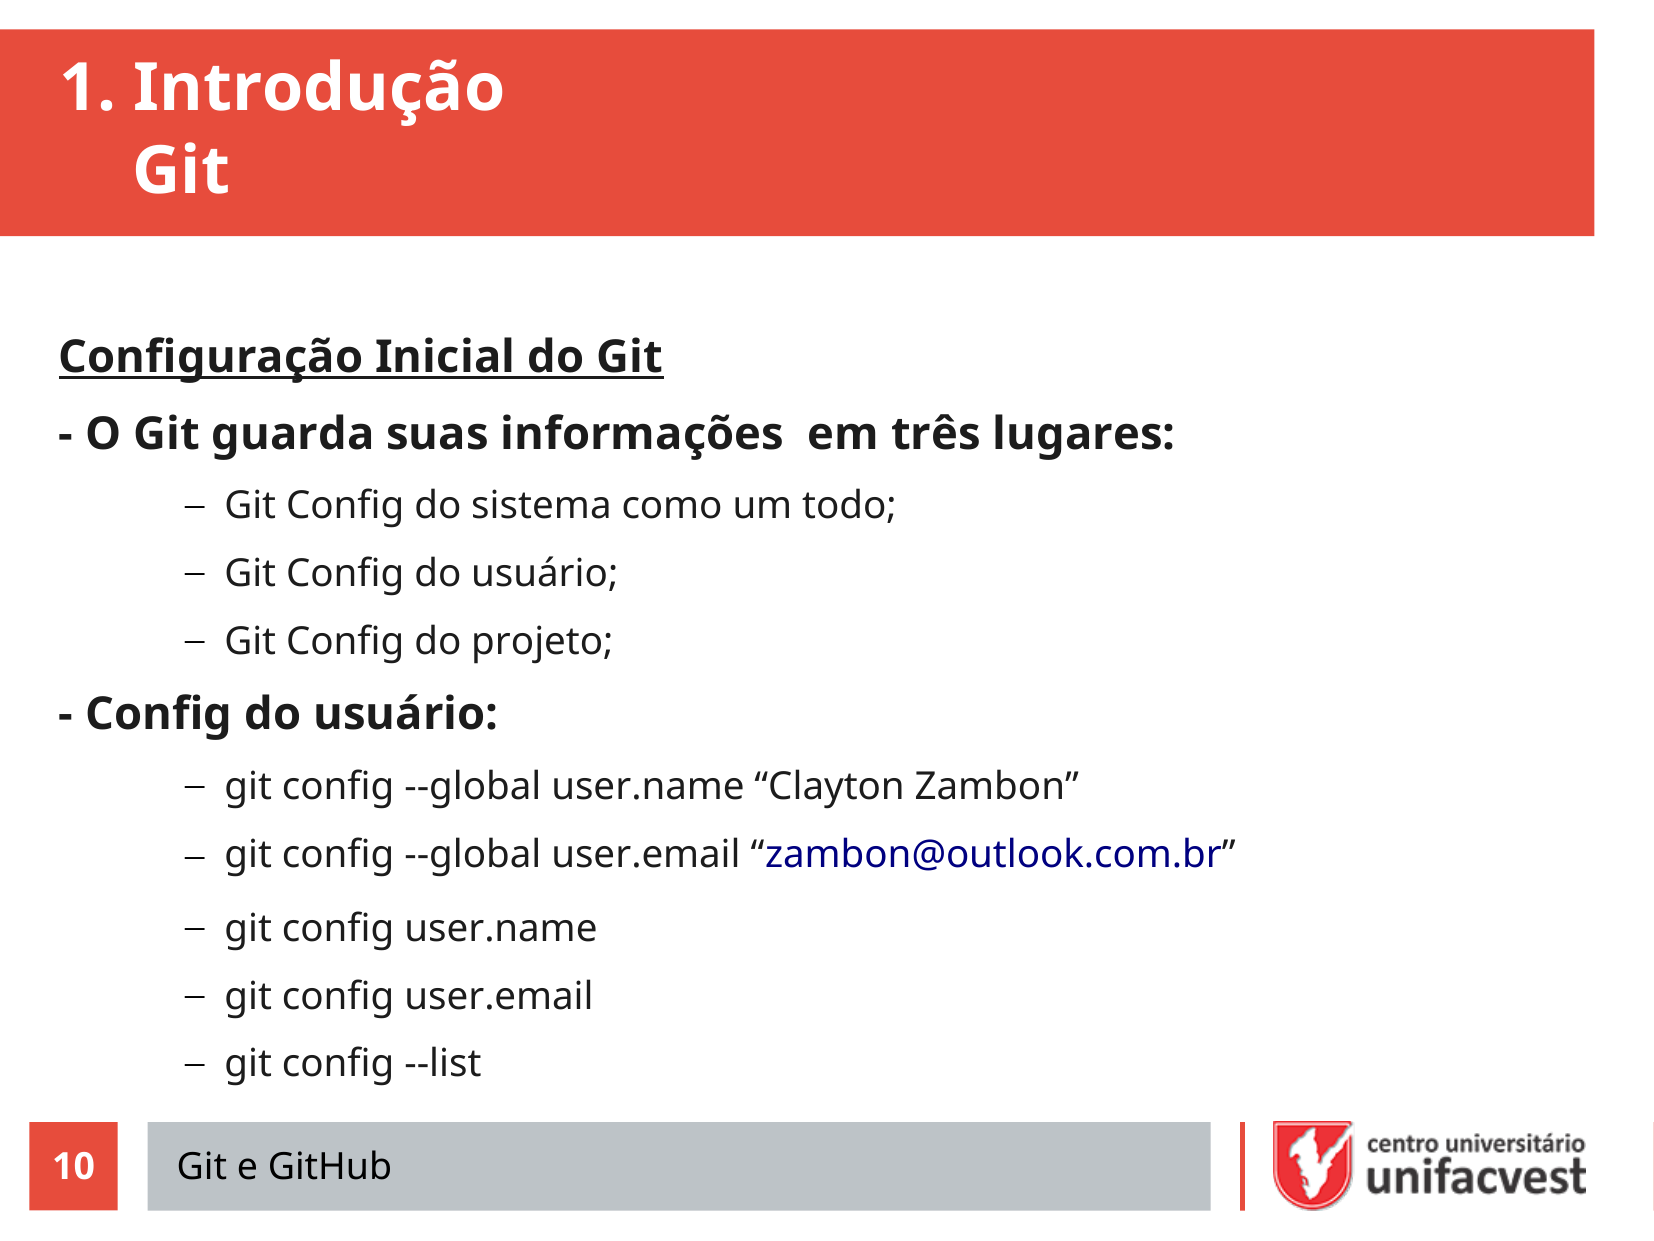

# 1. Introdução Git
Configuração Inicial do Git
- O Git guarda suas informações em três lugares:
Git Config do sistema como um todo;
Git Config do usuário;
Git Config do projeto;
- Config do usuário:
git config --global user.name “Clayton Zambon”
git config --global user.email “zambon@outlook.com.br”
git config user.name
git config user.email
git config --list
10
Git e GitHub